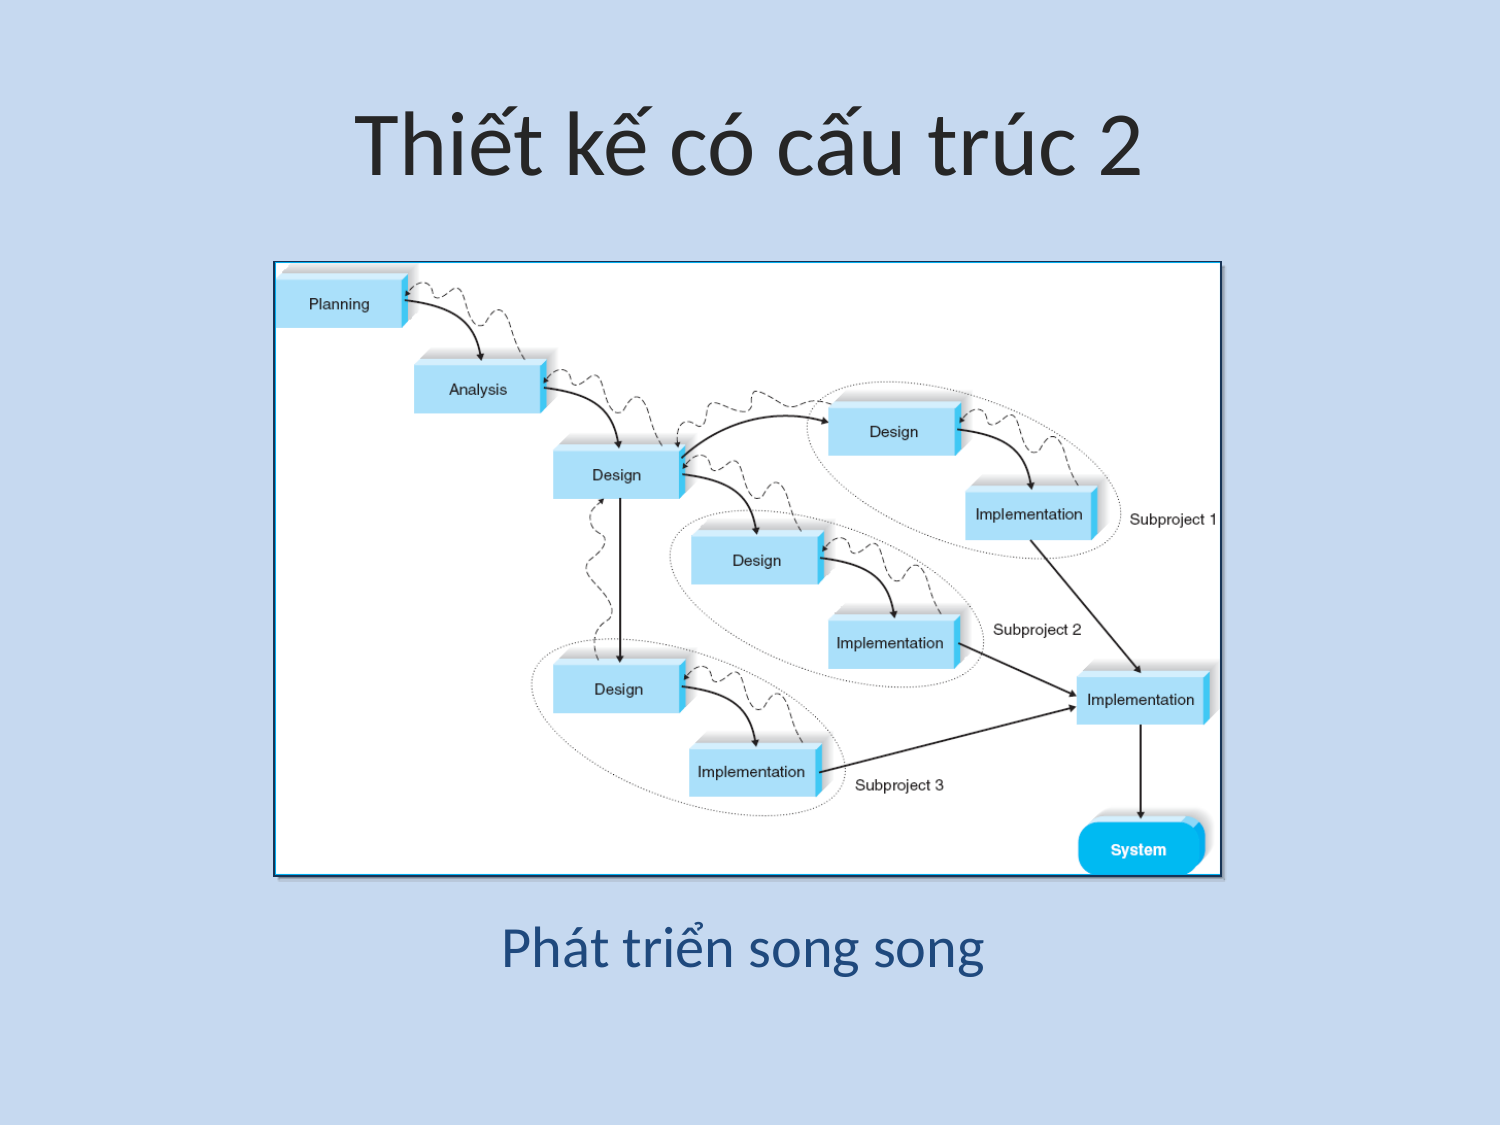

# Thiết kế có cấu trúc 2
Phát triển song song